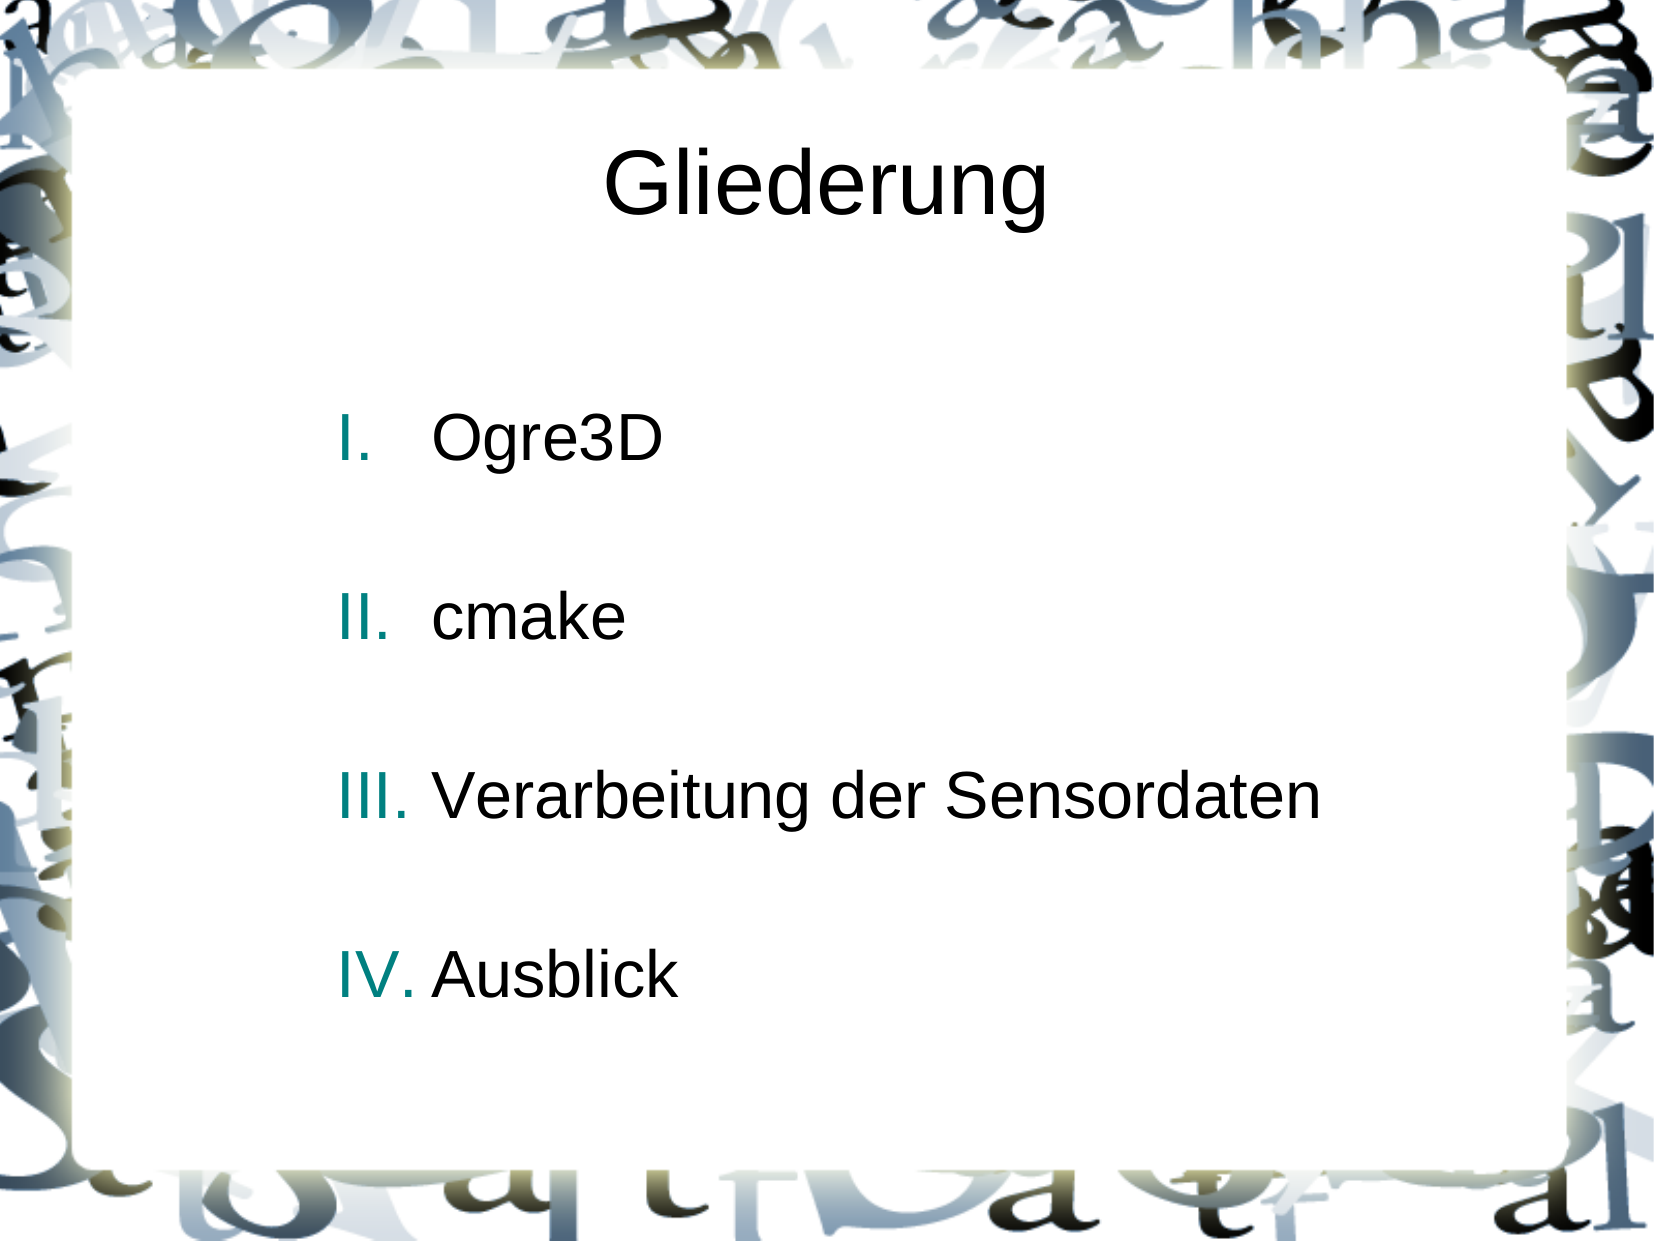

# Gliederung
Ogre3D
cmake
Verarbeitung der Sensordaten
Ausblick